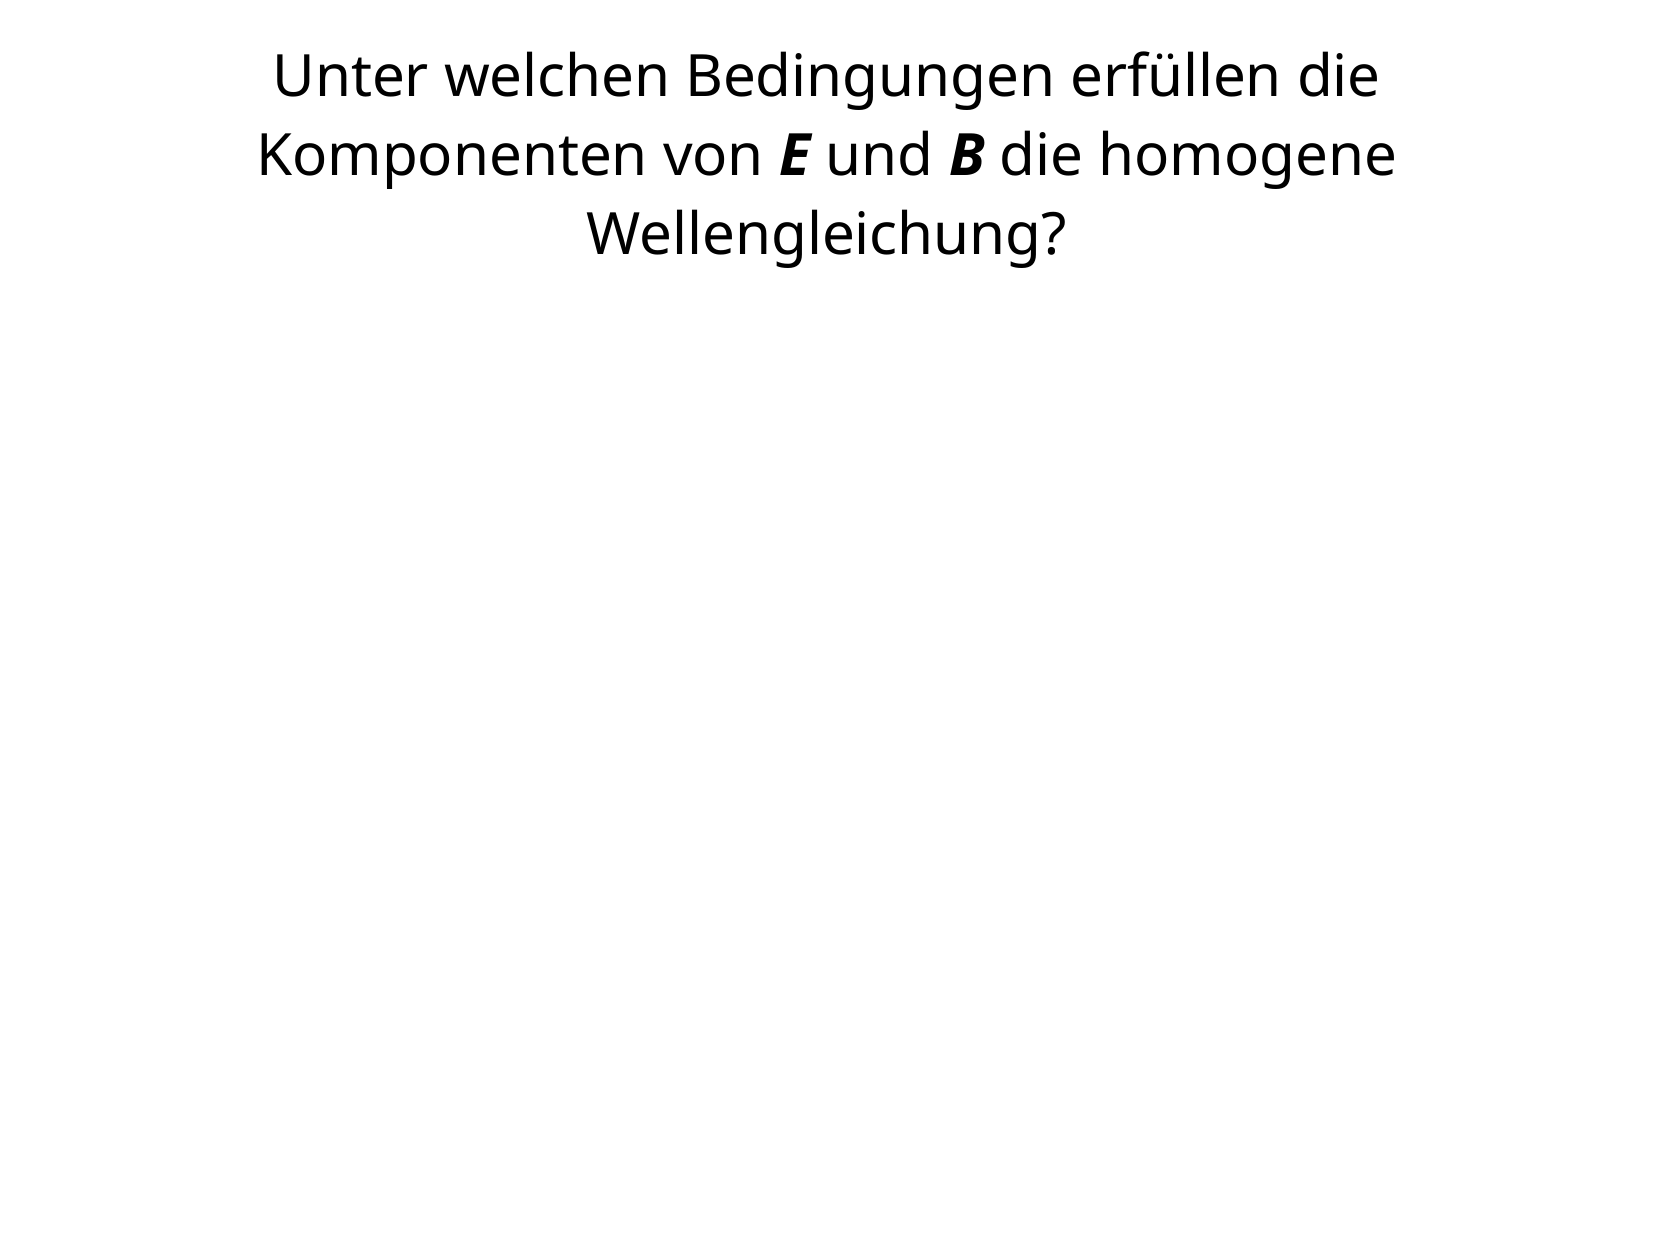

# Unter welchen Bedingungen erfüllen die Komponenten von E und B die homogene Wellengleichung?